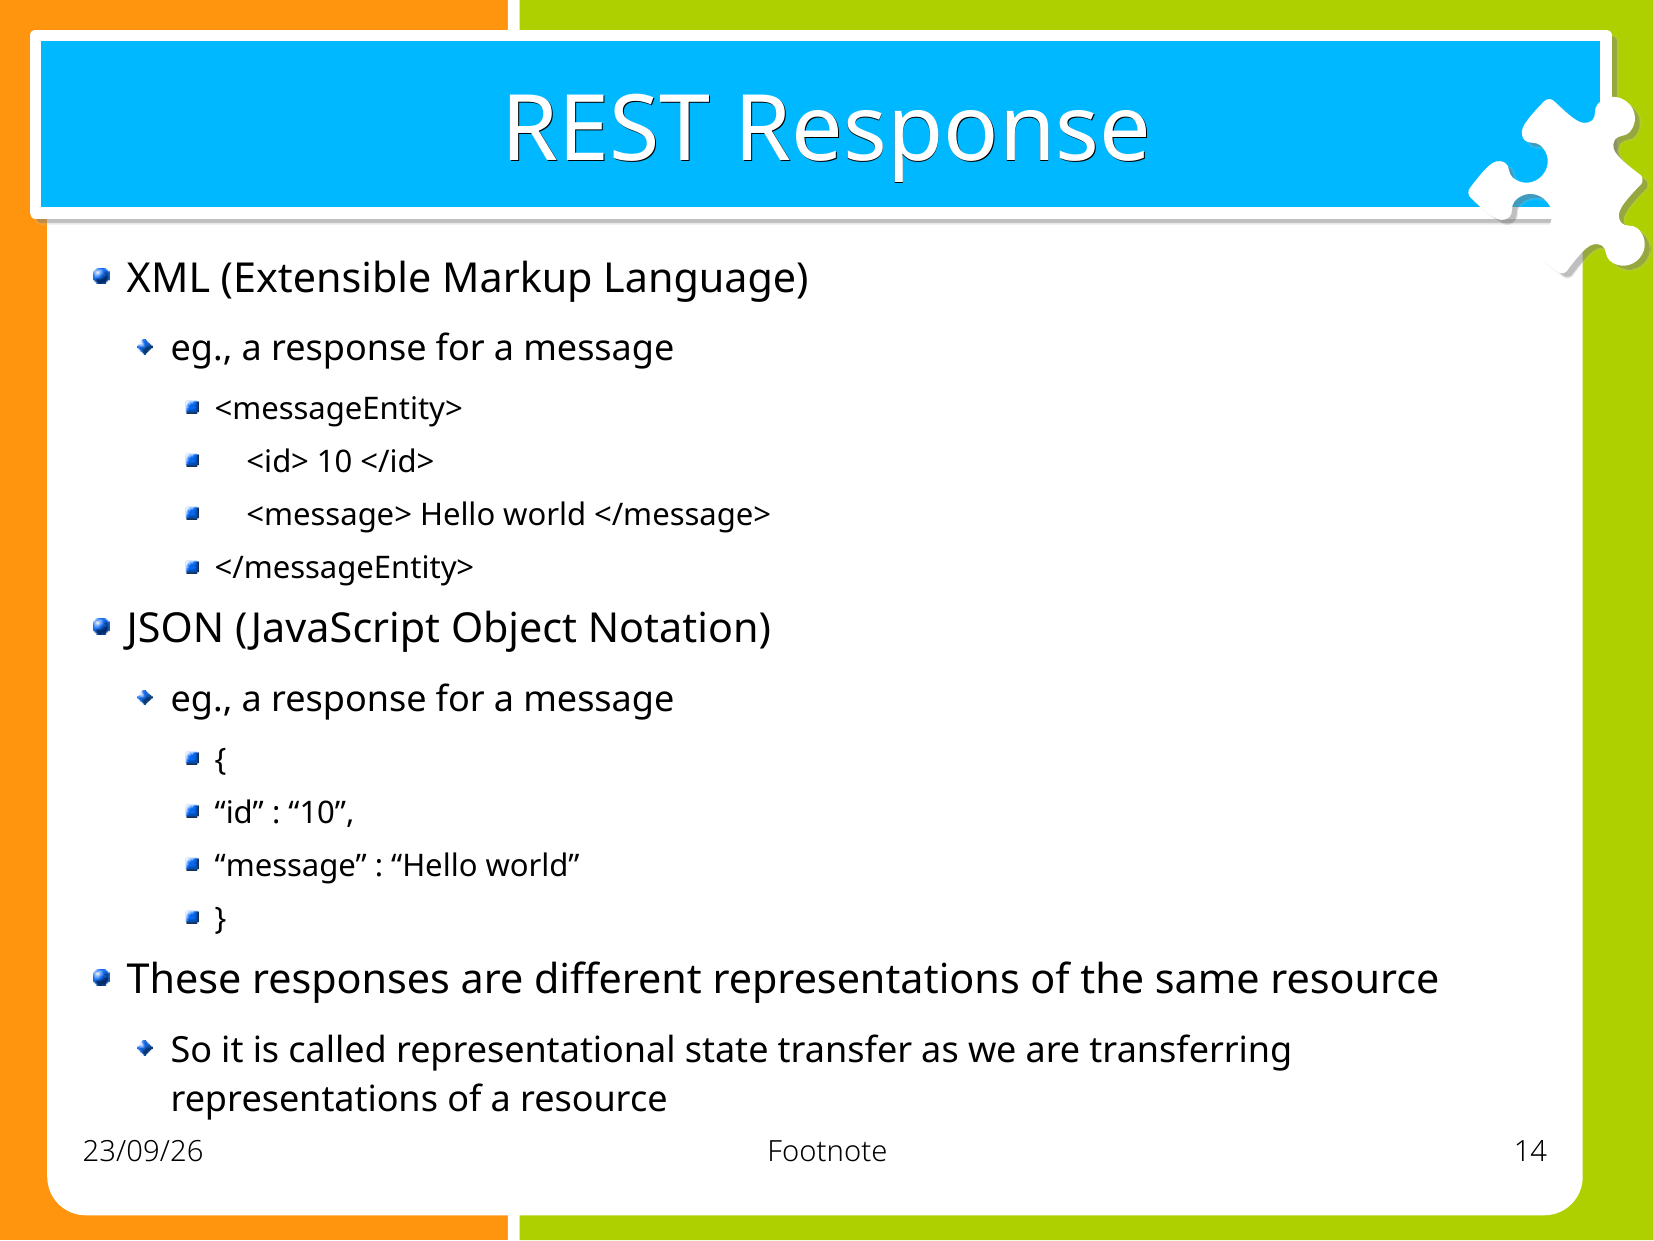

# REST Response
XML (Extensible Markup Language)
eg., a response for a message
<messageEntity>
 <id> 10 </id>
 <message> Hello world </message>
</messageEntity>
JSON (JavaScript Object Notation)
eg., a response for a message
{
“id” : “10”,
“message” : “Hello world”
}
These responses are different representations of the same resource
So it is called representational state transfer as we are transferring representations of a resource
Footnote
14